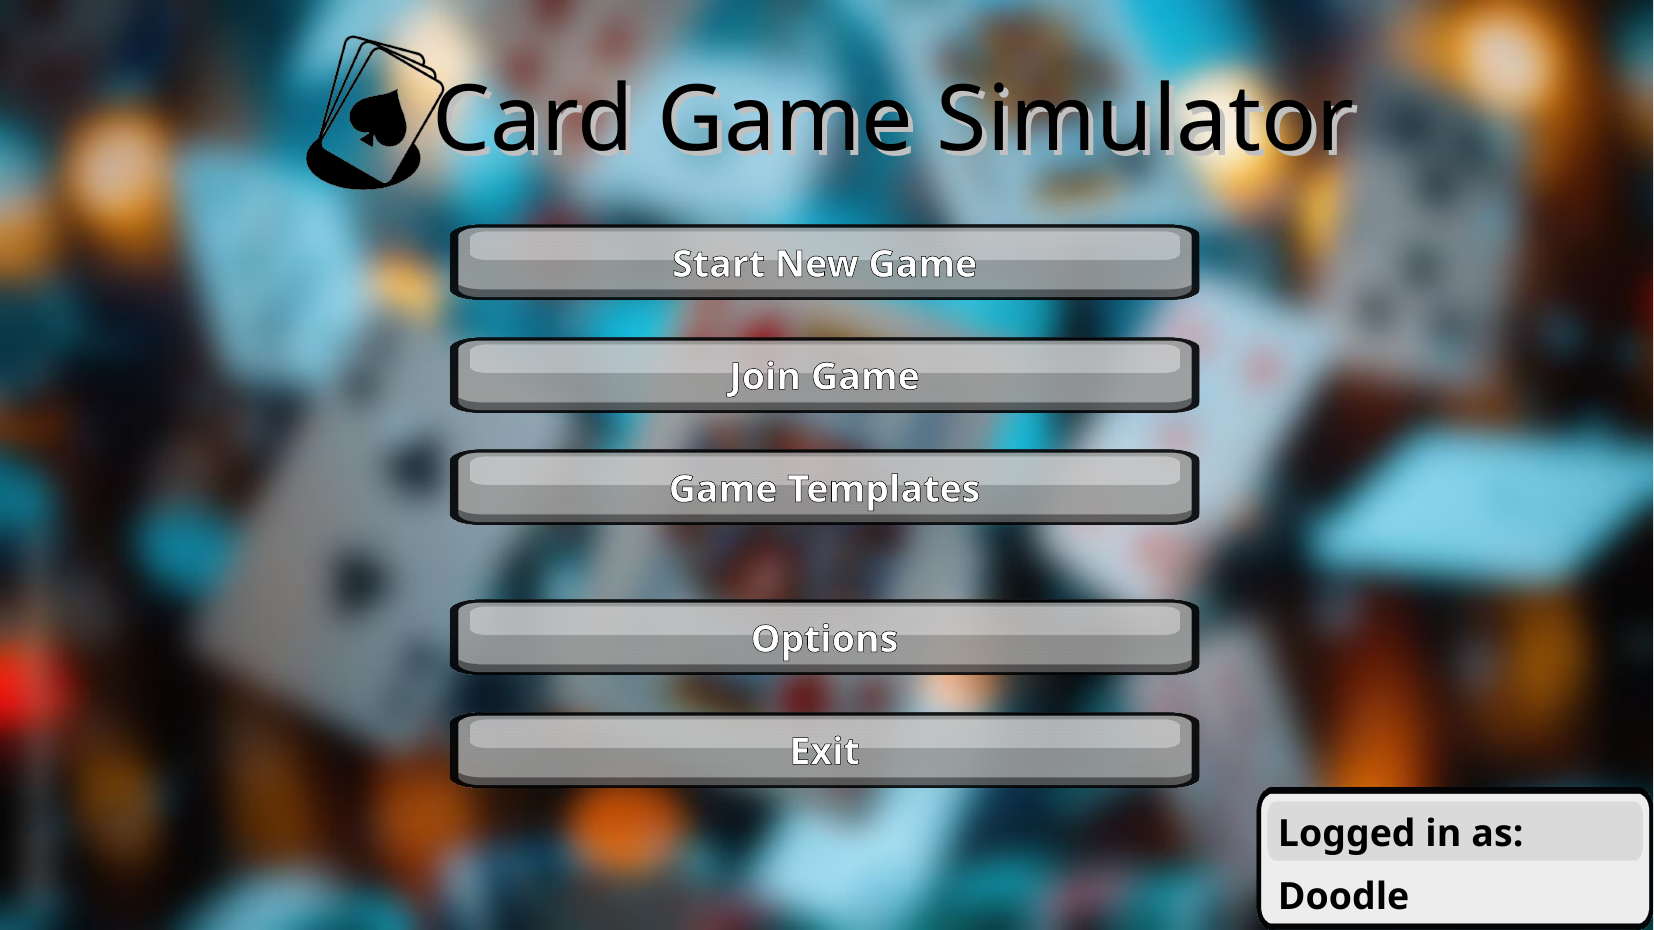

# Card Game Simulator
Start New Game
Join Game
Game Templates
Options
Exit
Logged in as:
Doodle